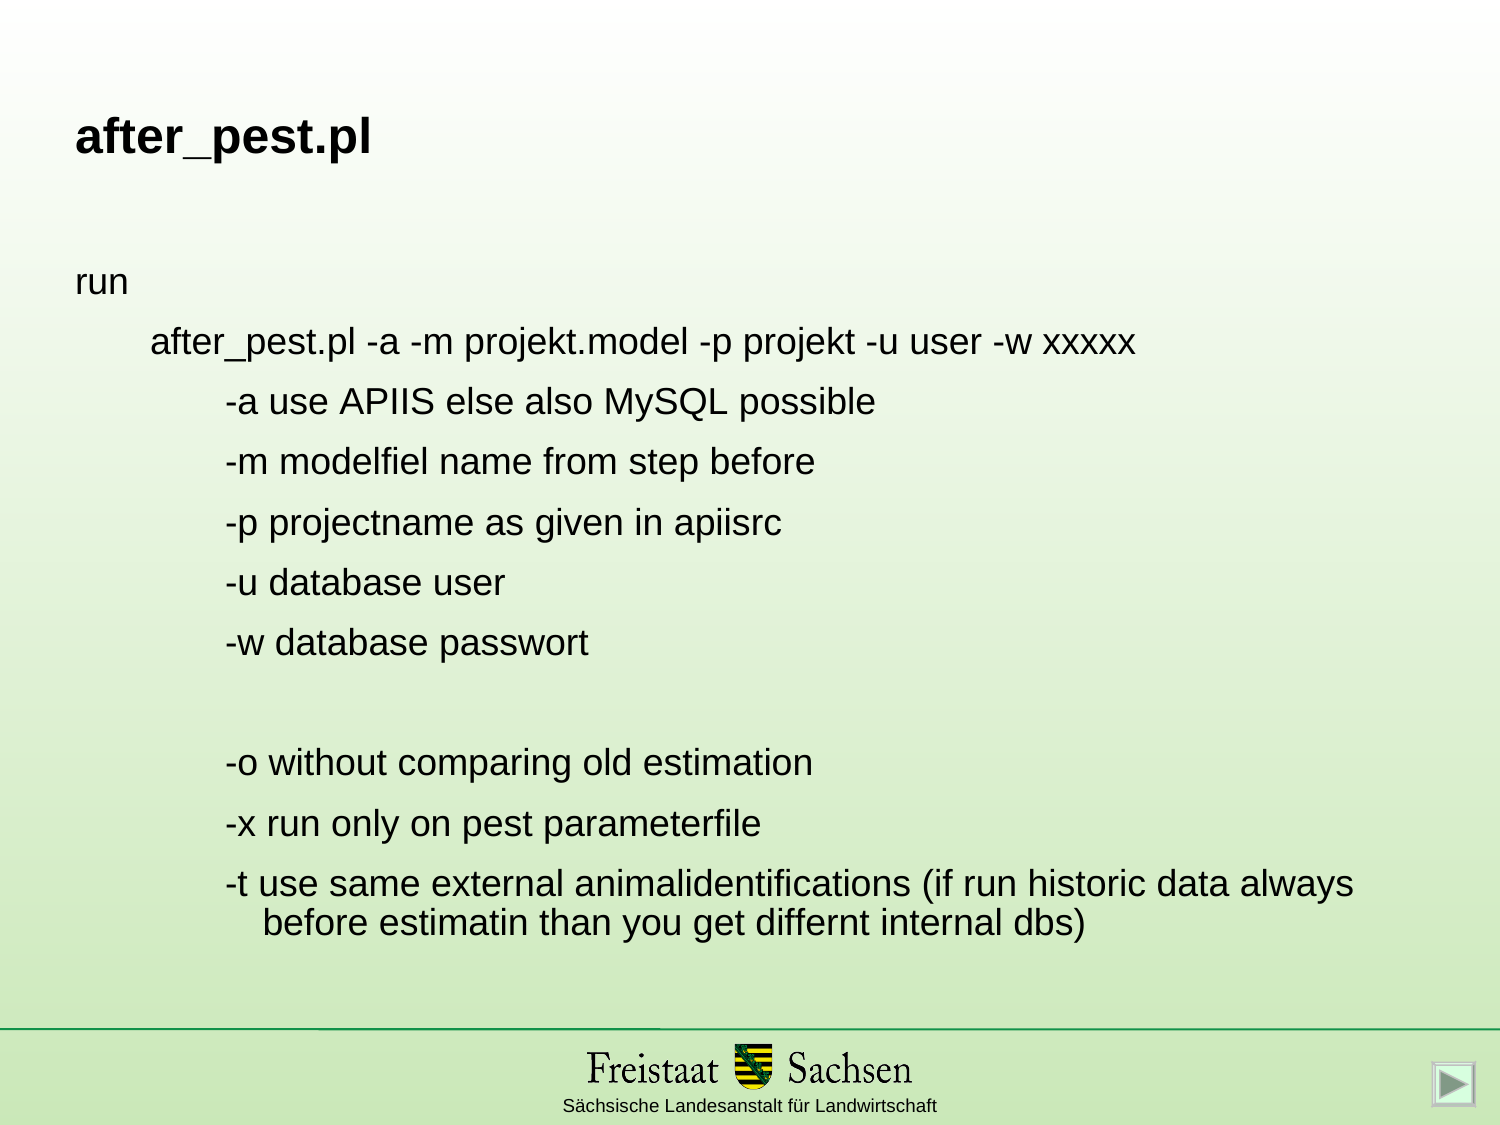

# after_pest.pl
run
after_pest.pl -a -m projekt.model -p projekt -u user -w xxxxx
-a use APIIS else also MySQL possible
-m modelfiel name from step before
-p projectname as given in apiisrc
-u database user
-w database passwort
-o without comparing old estimation
-x run only on pest parameterfile
-t use same external animalidentifications (if run historic data always before estimatin than you get differnt internal dbs)